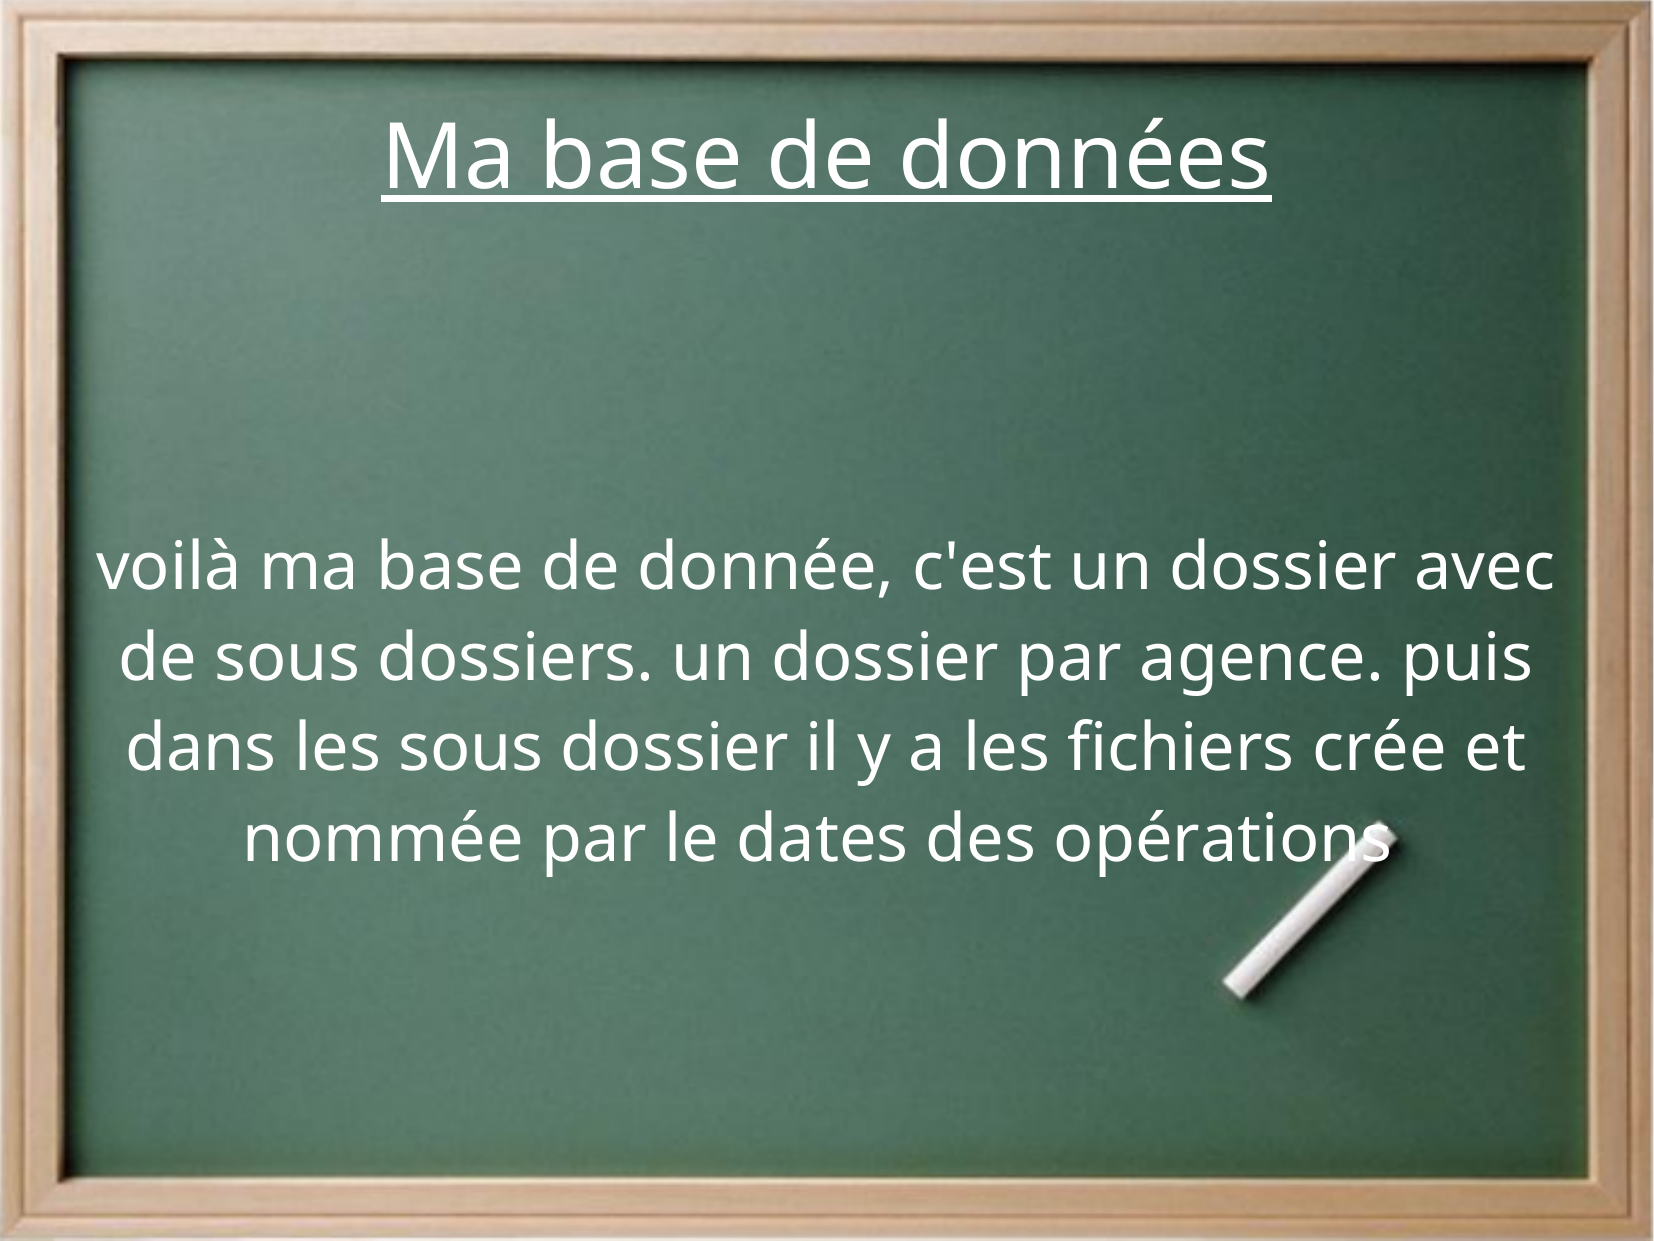

# Ma base de données
voilà ma base de donnée, c'est un dossier avec de sous dossiers. un dossier par agence. puis dans les sous dossier il y a les fichiers crée et nommée par le dates des opérations